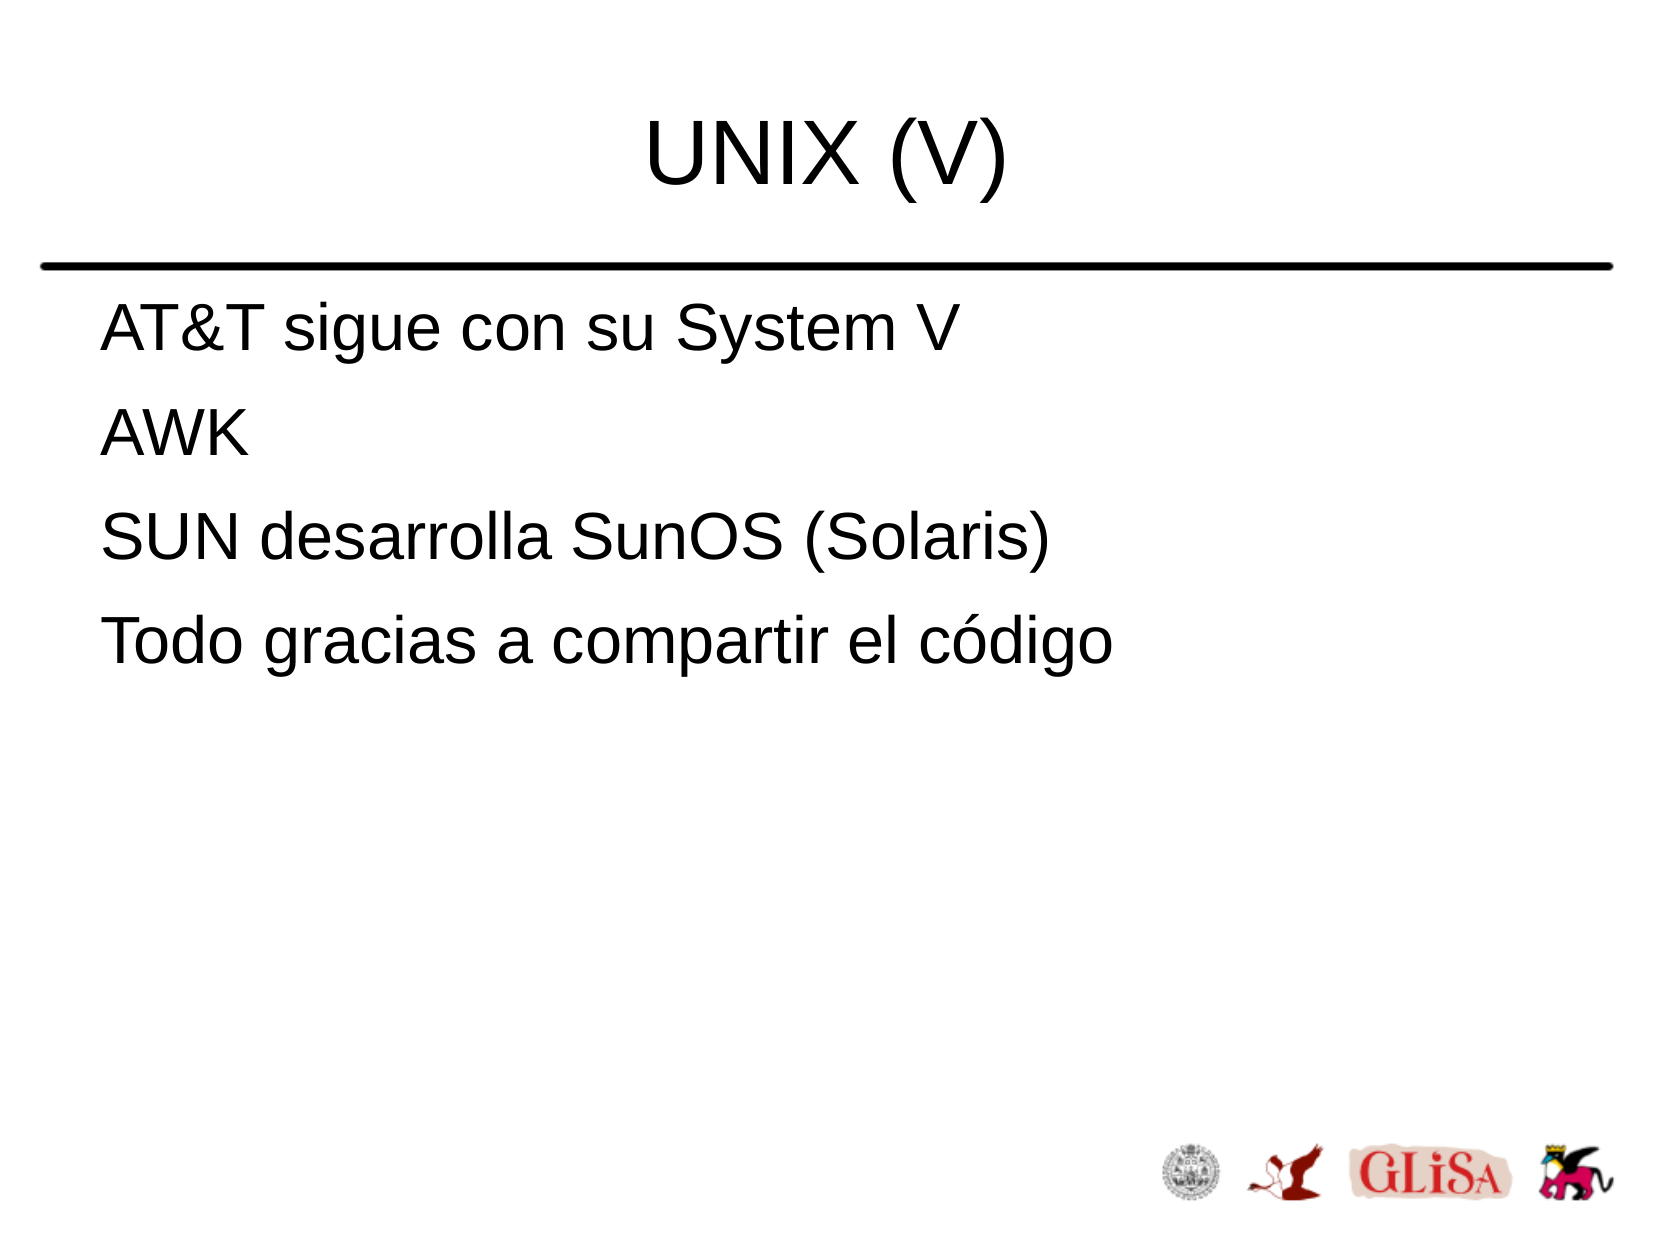

# UNIX (V)
AT&T sigue con su System V
AWK
SUN desarrolla SunOS (Solaris)
Todo gracias a compartir el código